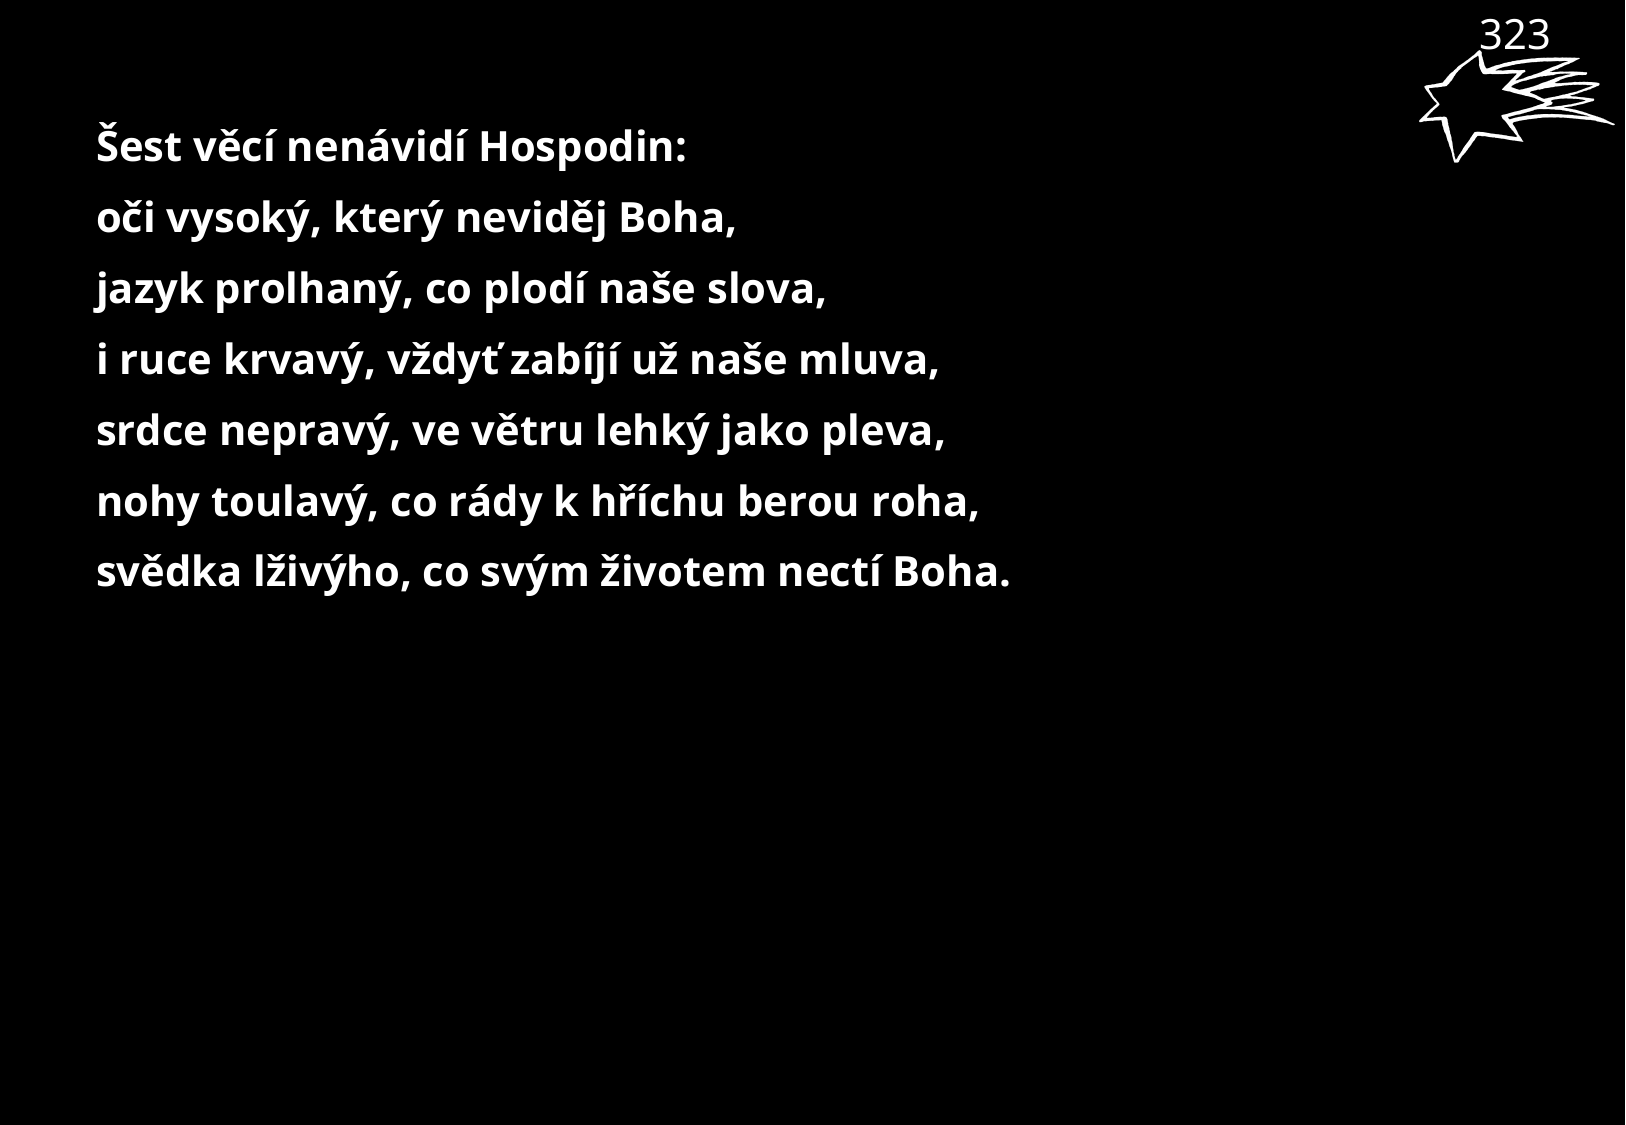

323
# Šest věcí nenávidí Hospodin:
oči vysoký, který neviděj Boha,
jazyk prolhaný, co plodí naše slova,
i ruce krvavý, vždyť zabíjí už naše mluva,
srdce nepravý, ve větru lehký jako pleva,
nohy toulavý, co rády k hříchu berou roha,
svědka lživýho, co svým životem nectí Boha.